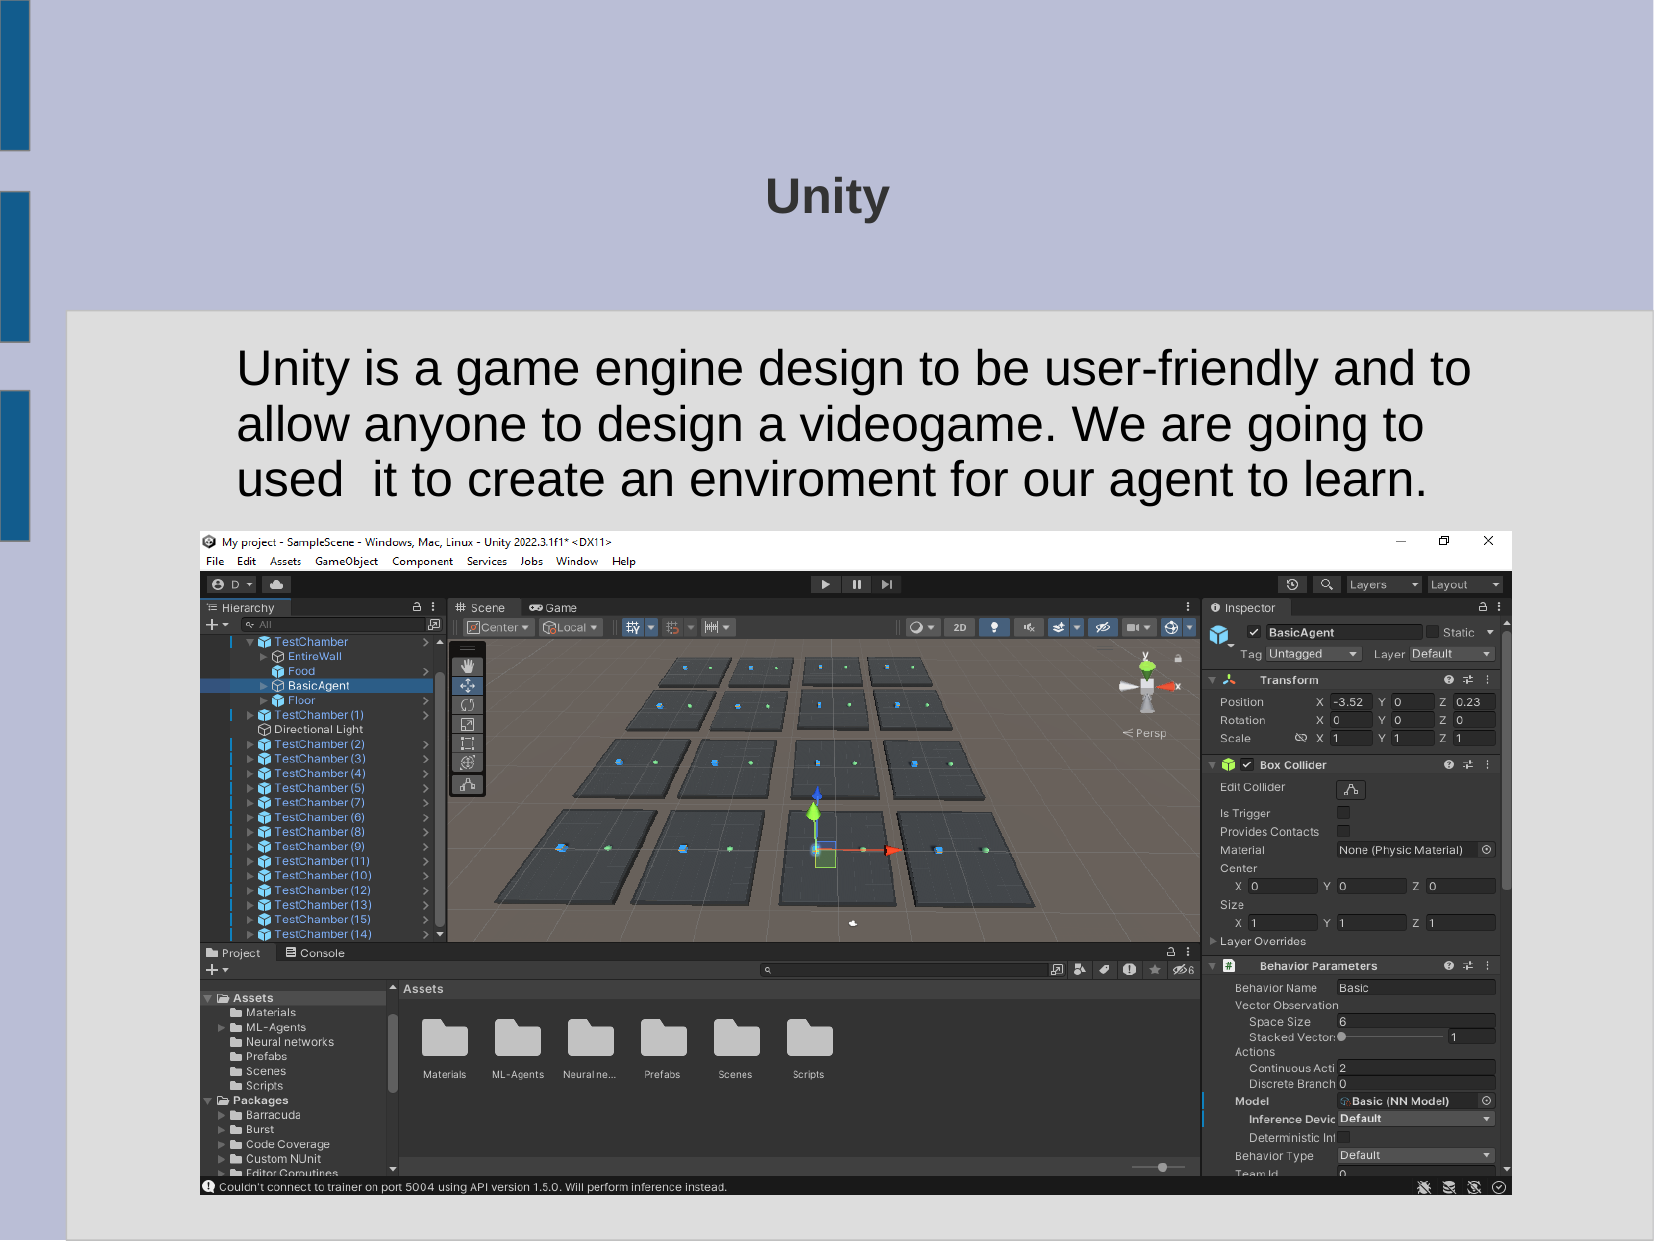

# Unity
Unity is a game engine design to be user-friendly and to allow anyone to design a videogame. We are going to used it to create an enviroment for our agent to learn.